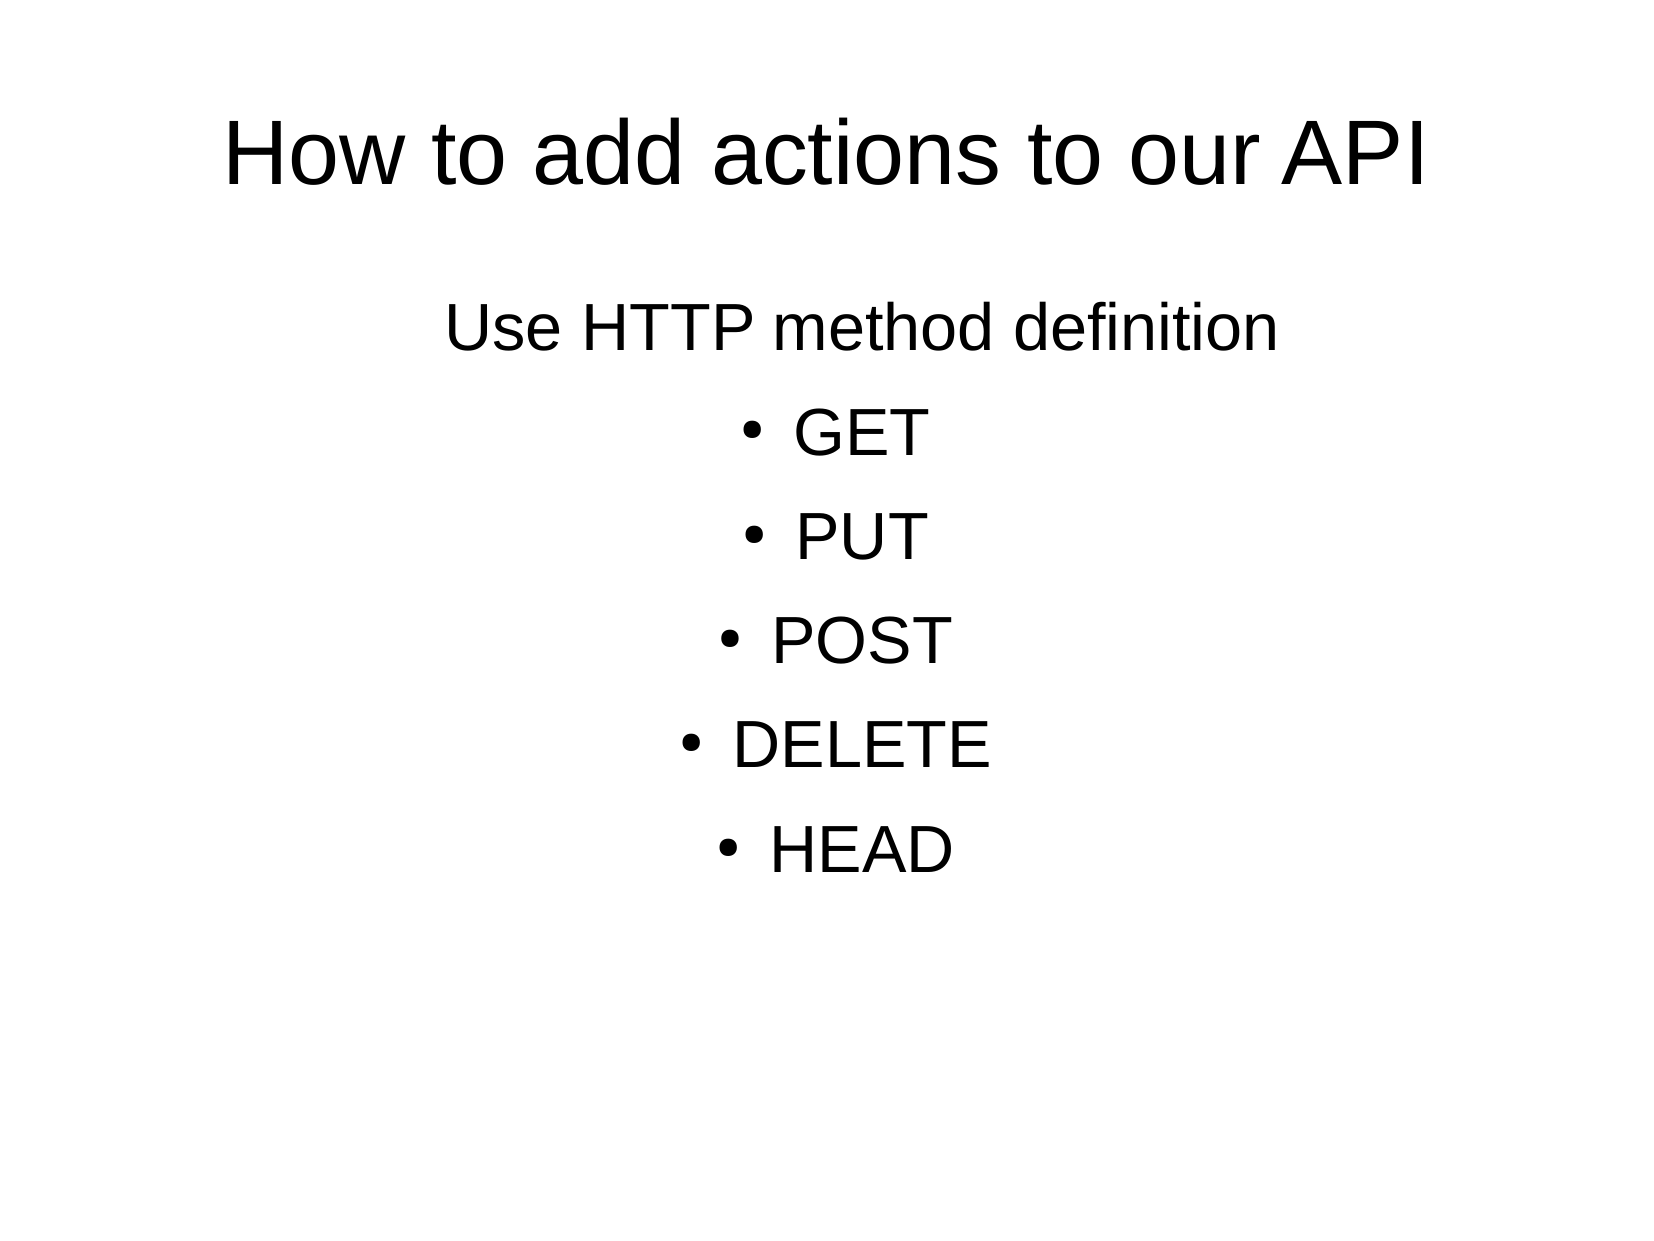

# How to add actions to our API
Use HTTP method definition
GET
PUT
POST
DELETE
HEAD